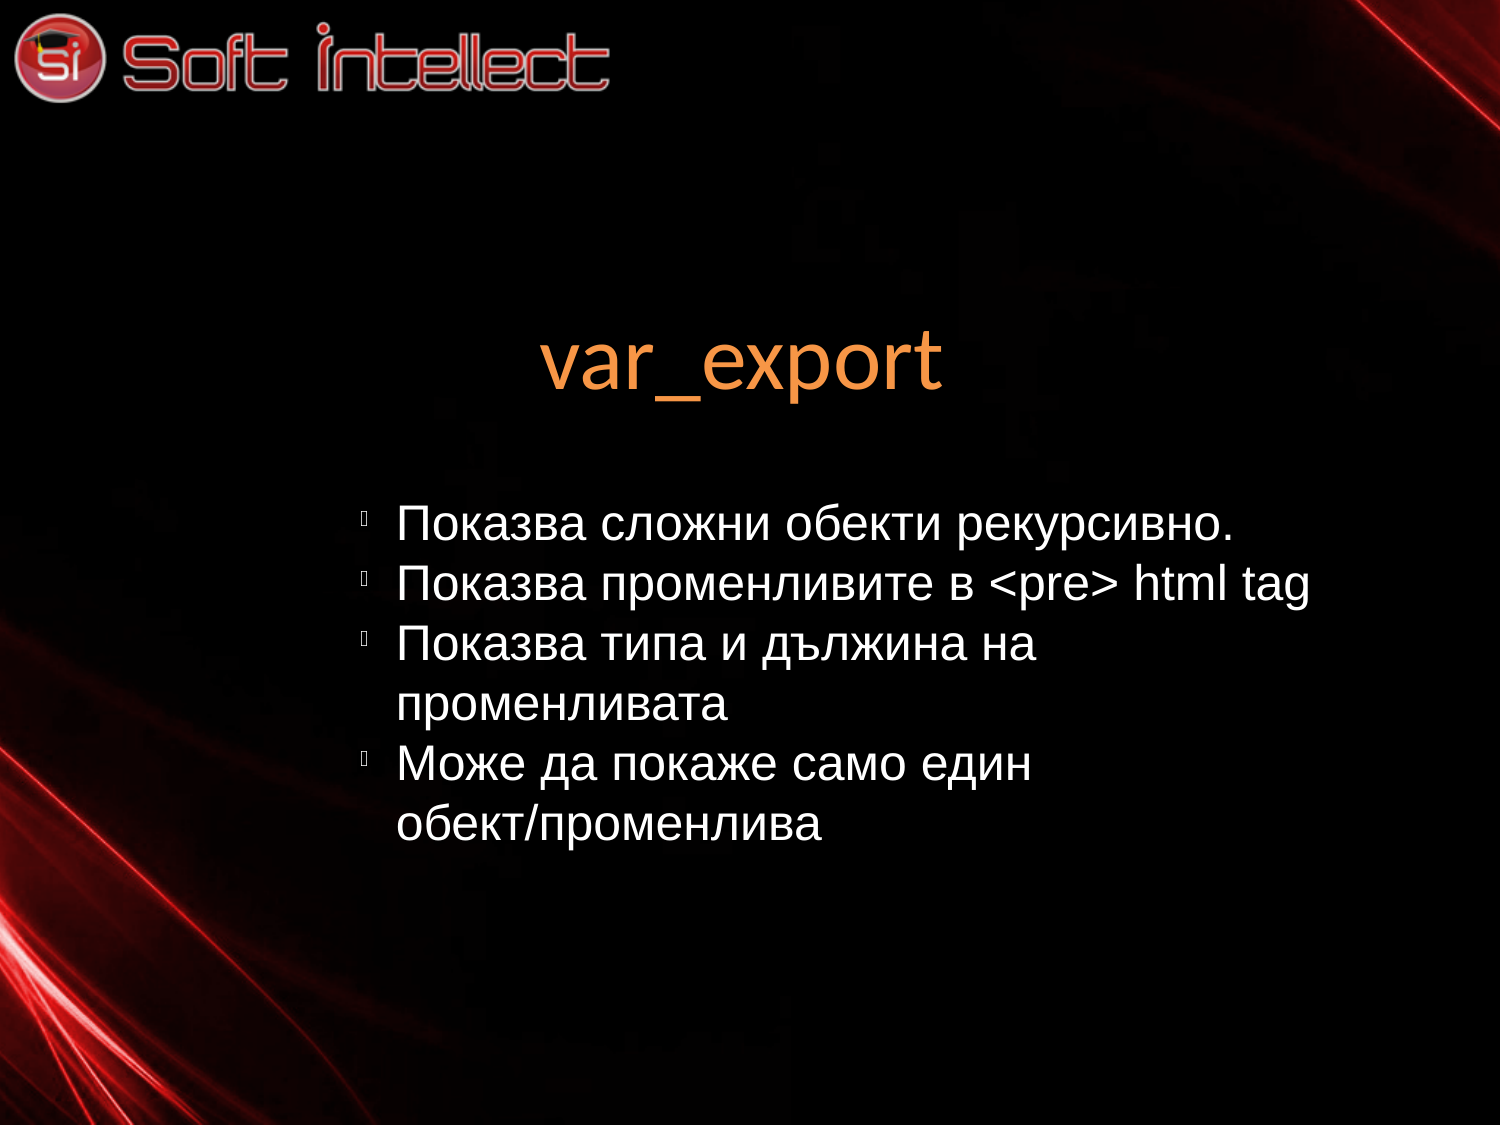

var_export
Показва сложни обекти рекурсивно.
Показва променливите в <pre> html tag
Показва типа и дължина на променливата
Може да покаже само един обект/променлива